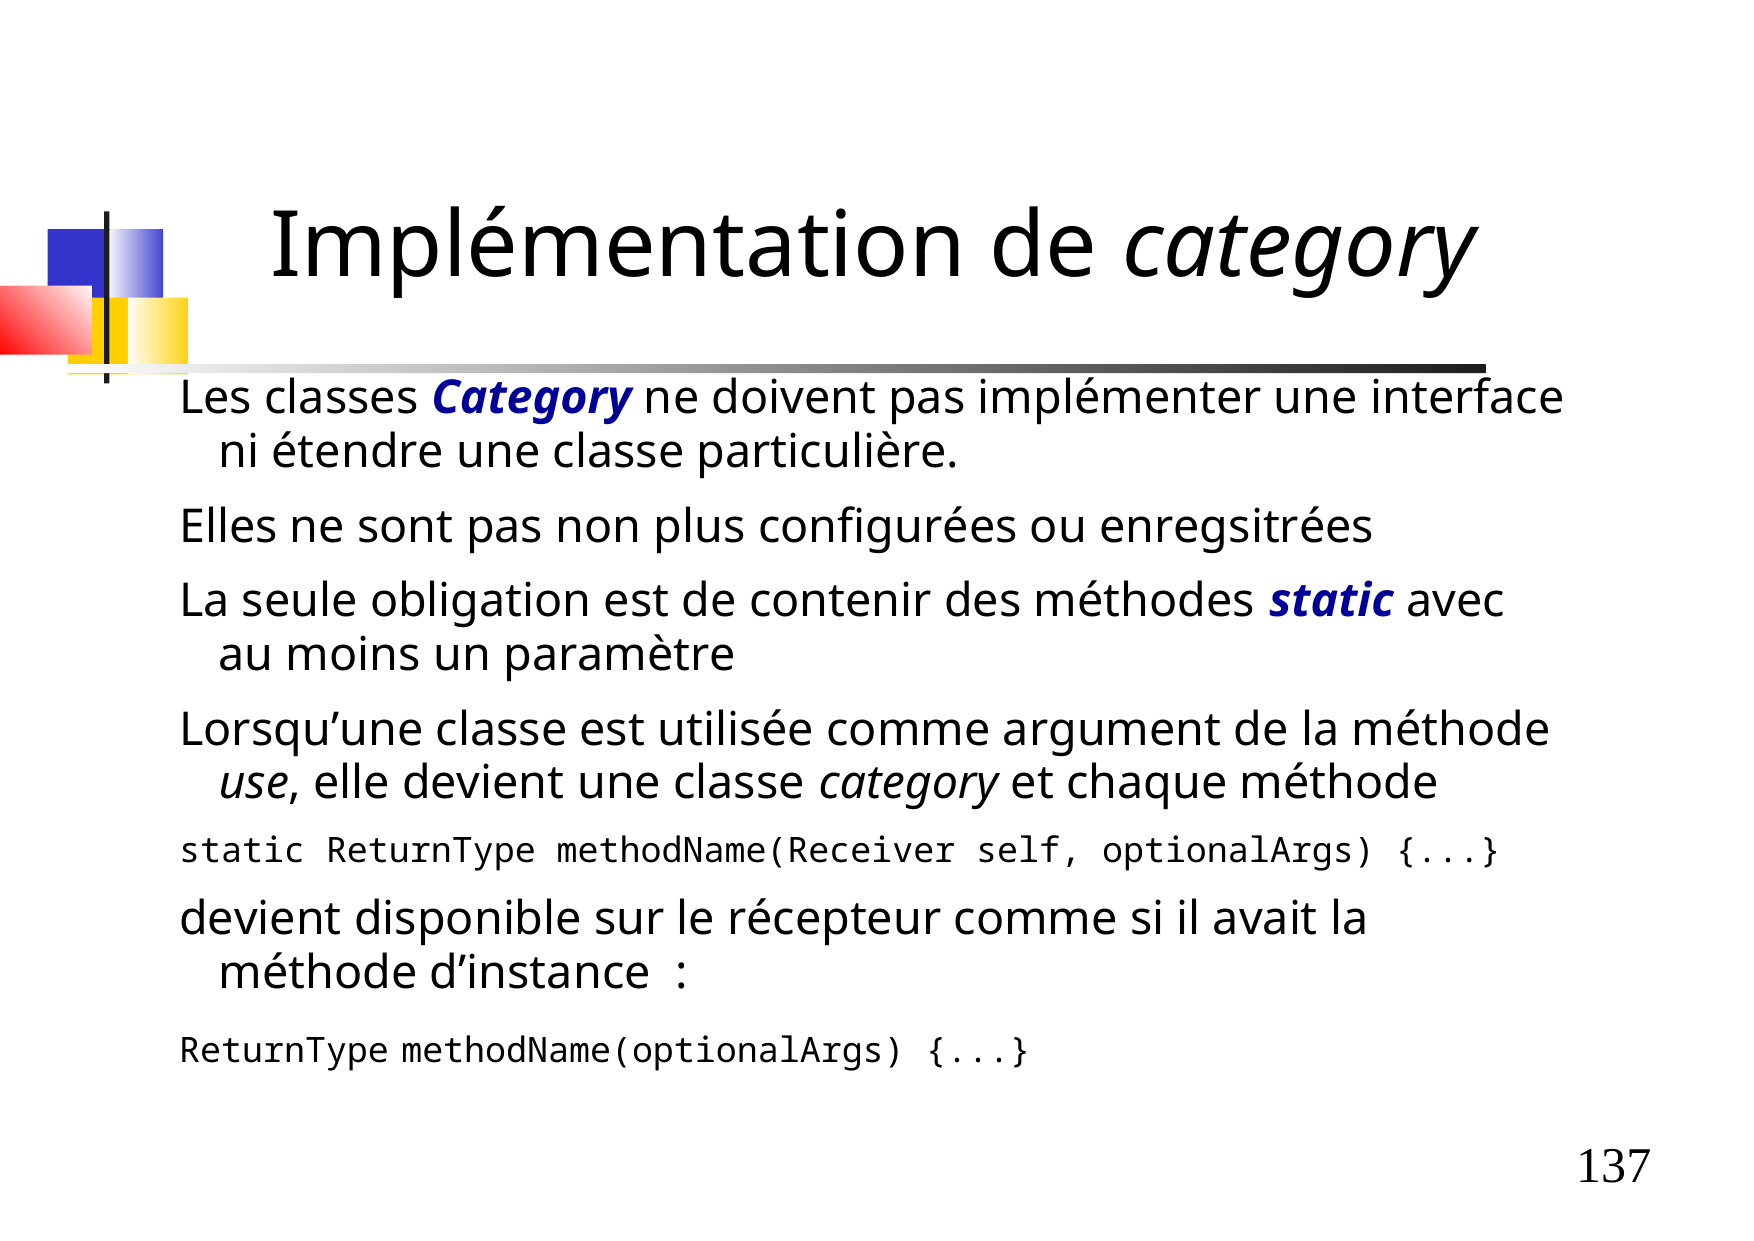

# Implémentation de category
Les classes Category ne doivent pas implémenter une interface ni étendre une classe particulière.
Elles ne sont pas non plus configurées ou enregsitrées
La seule obligation est de contenir des méthodes static avec au moins un paramètre
Lorsqu’une classe est utilisée comme argument de la méthode use, elle devient une classe category et chaque méthode
static ReturnType methodName(Receiver self, optionalArgs) {...}
devient disponible sur le récepteur comme si il avait la méthode d’instance  :
ReturnType methodName(optionalArgs) {...}